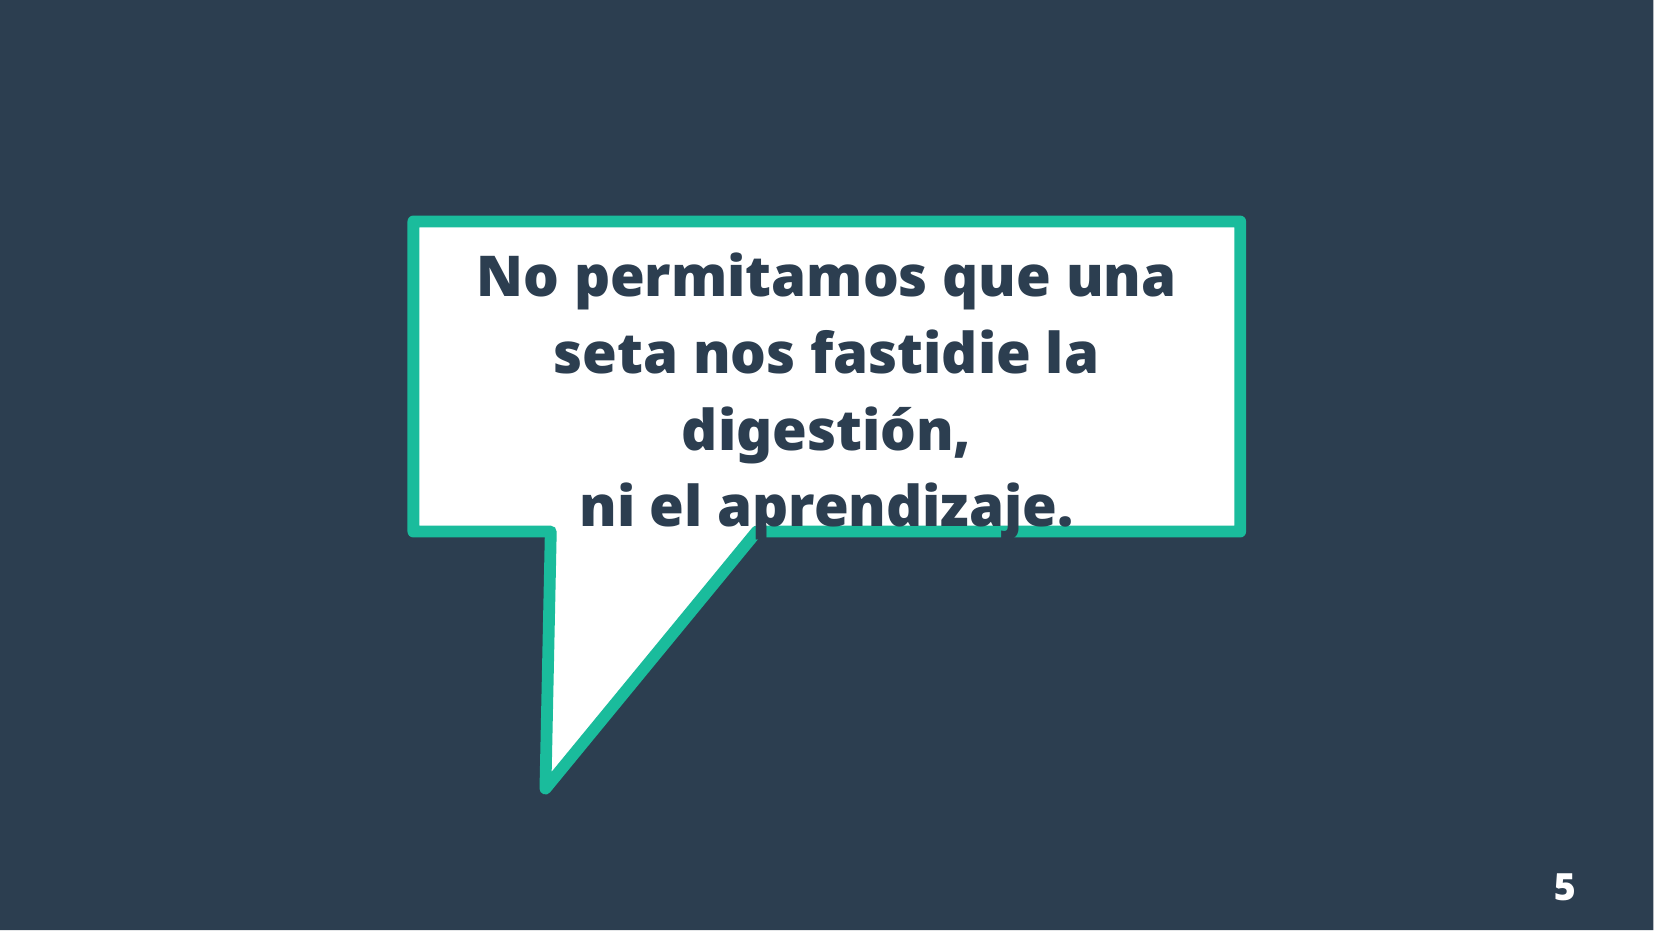

# No permitamos que una seta nos fastidie la digestión, ni el aprendizaje.
5